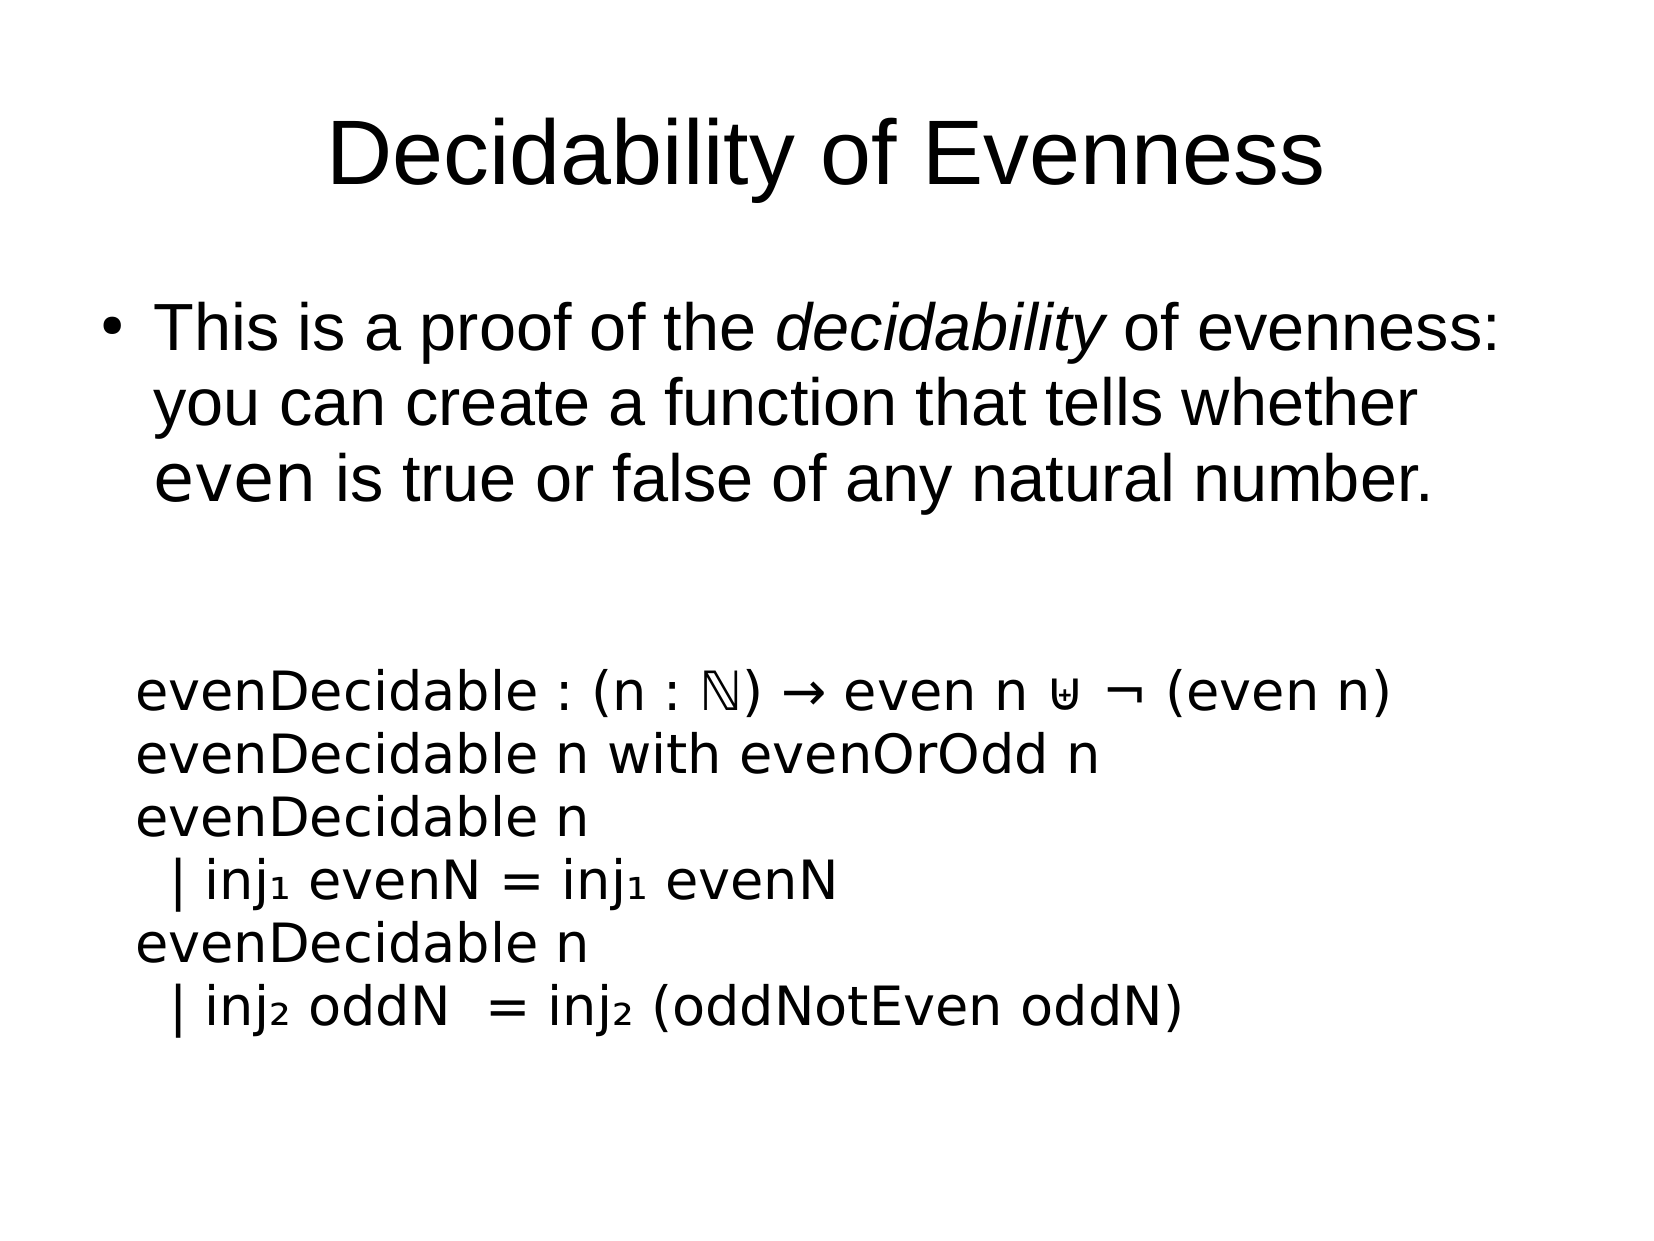

# Decidability of Evenness
This is a proof of the decidability of evenness: you can create a function that tells whether even is true or false of any natural number.
evenDecidable : (n : ℕ) → even n ⊎ ¬ (even n)
evenDecidable n with evenOrOdd n
evenDecidable n
 | inj₁ evenN = inj₁ evenN
evenDecidable n
 | inj₂ oddN = inj₂ (oddNotEven oddN)